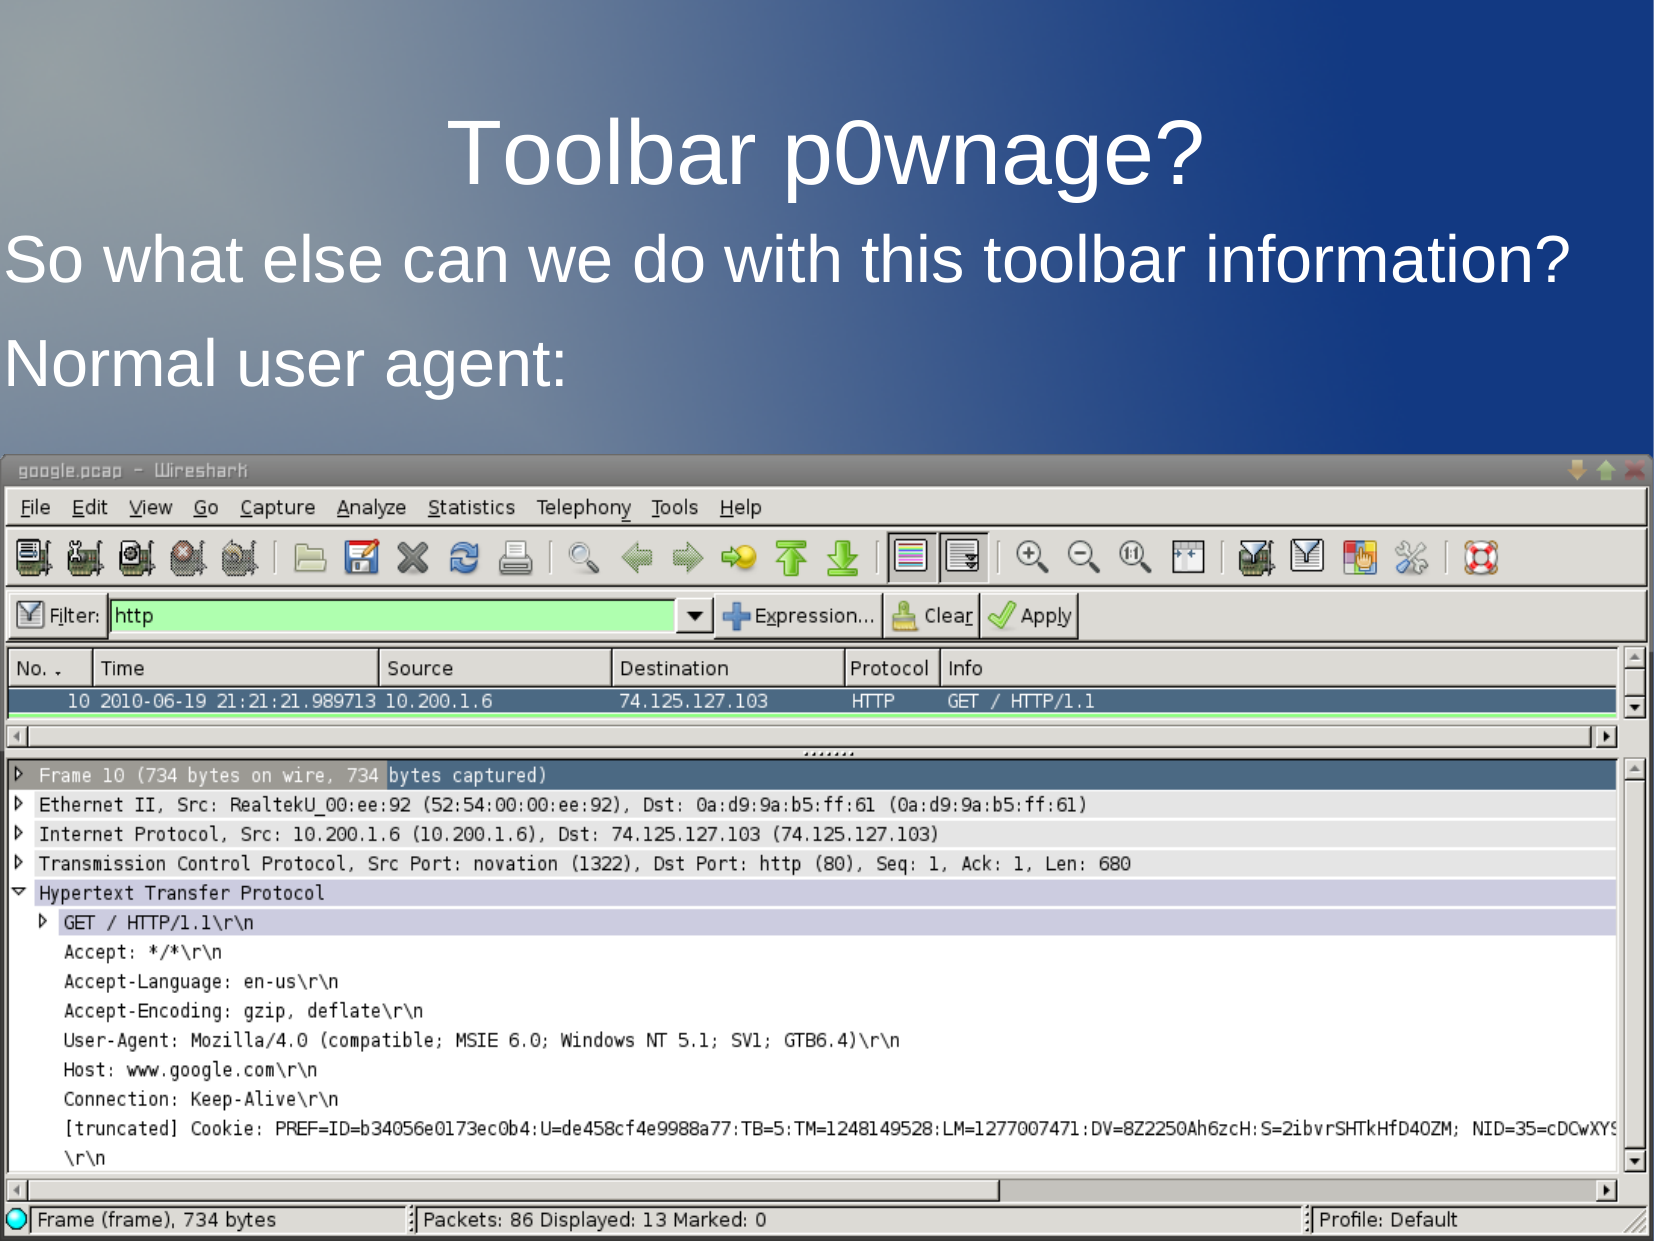

# Toolbar p0wnage?
So what else can we do with this toolbar information?
Normal user agent: